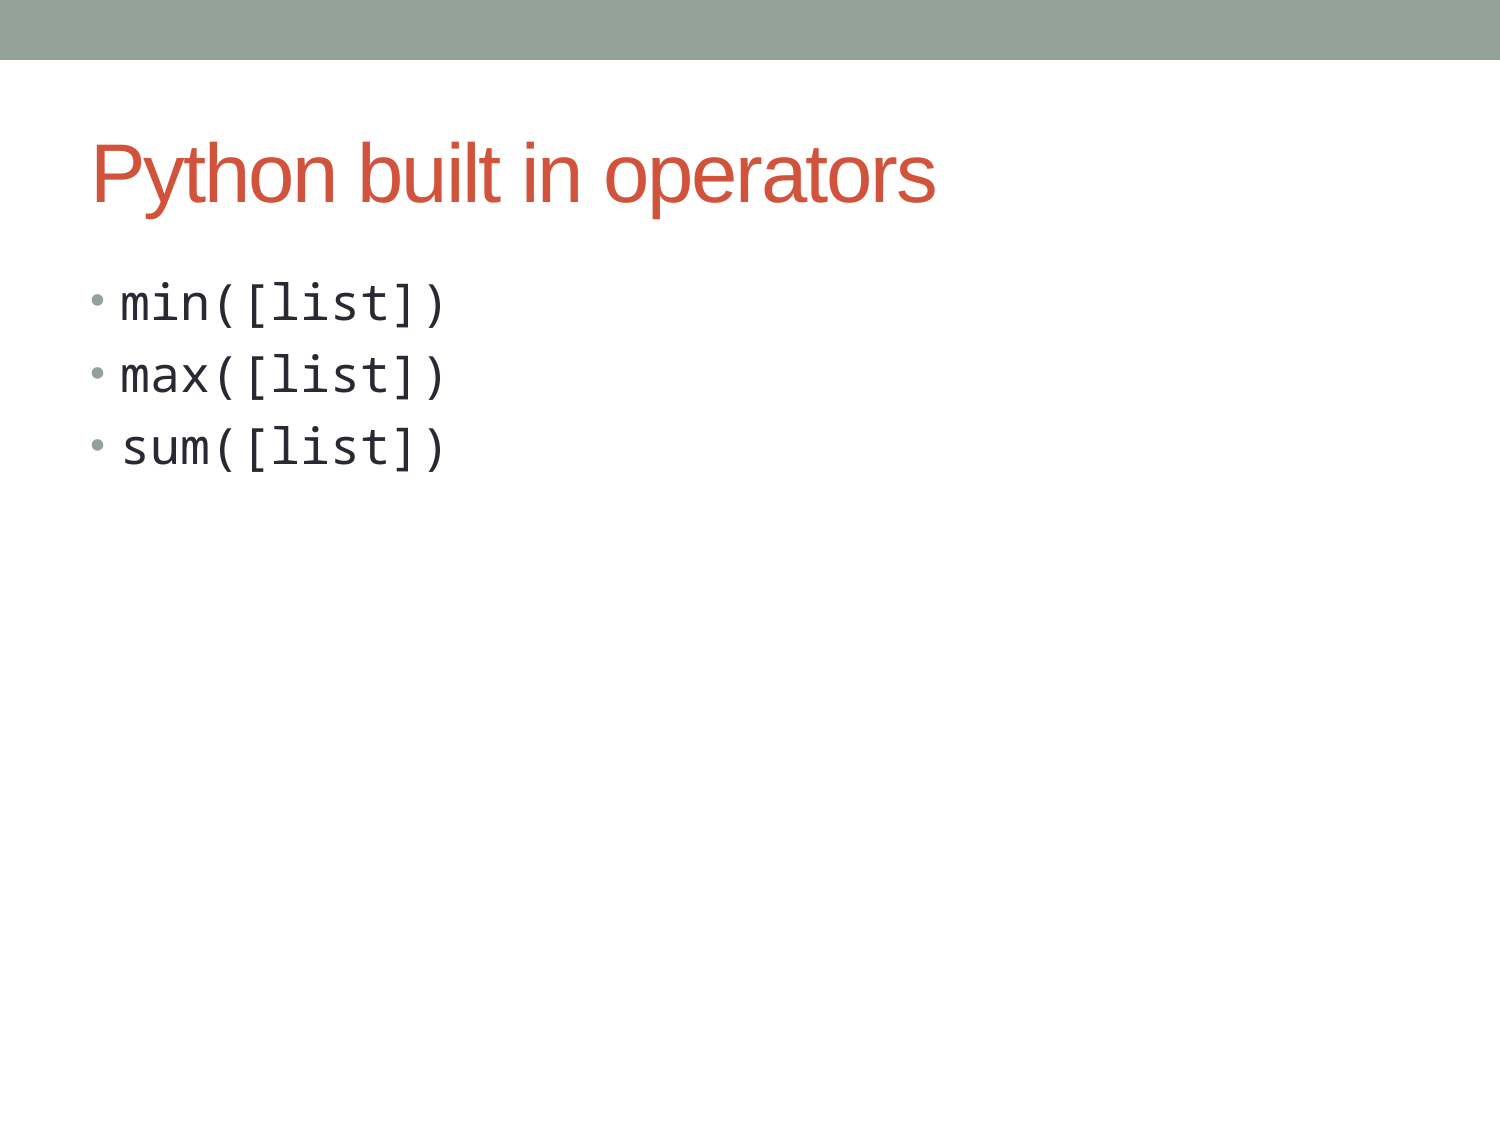

# Python built in operators
min([list])
max([list])
sum([list])